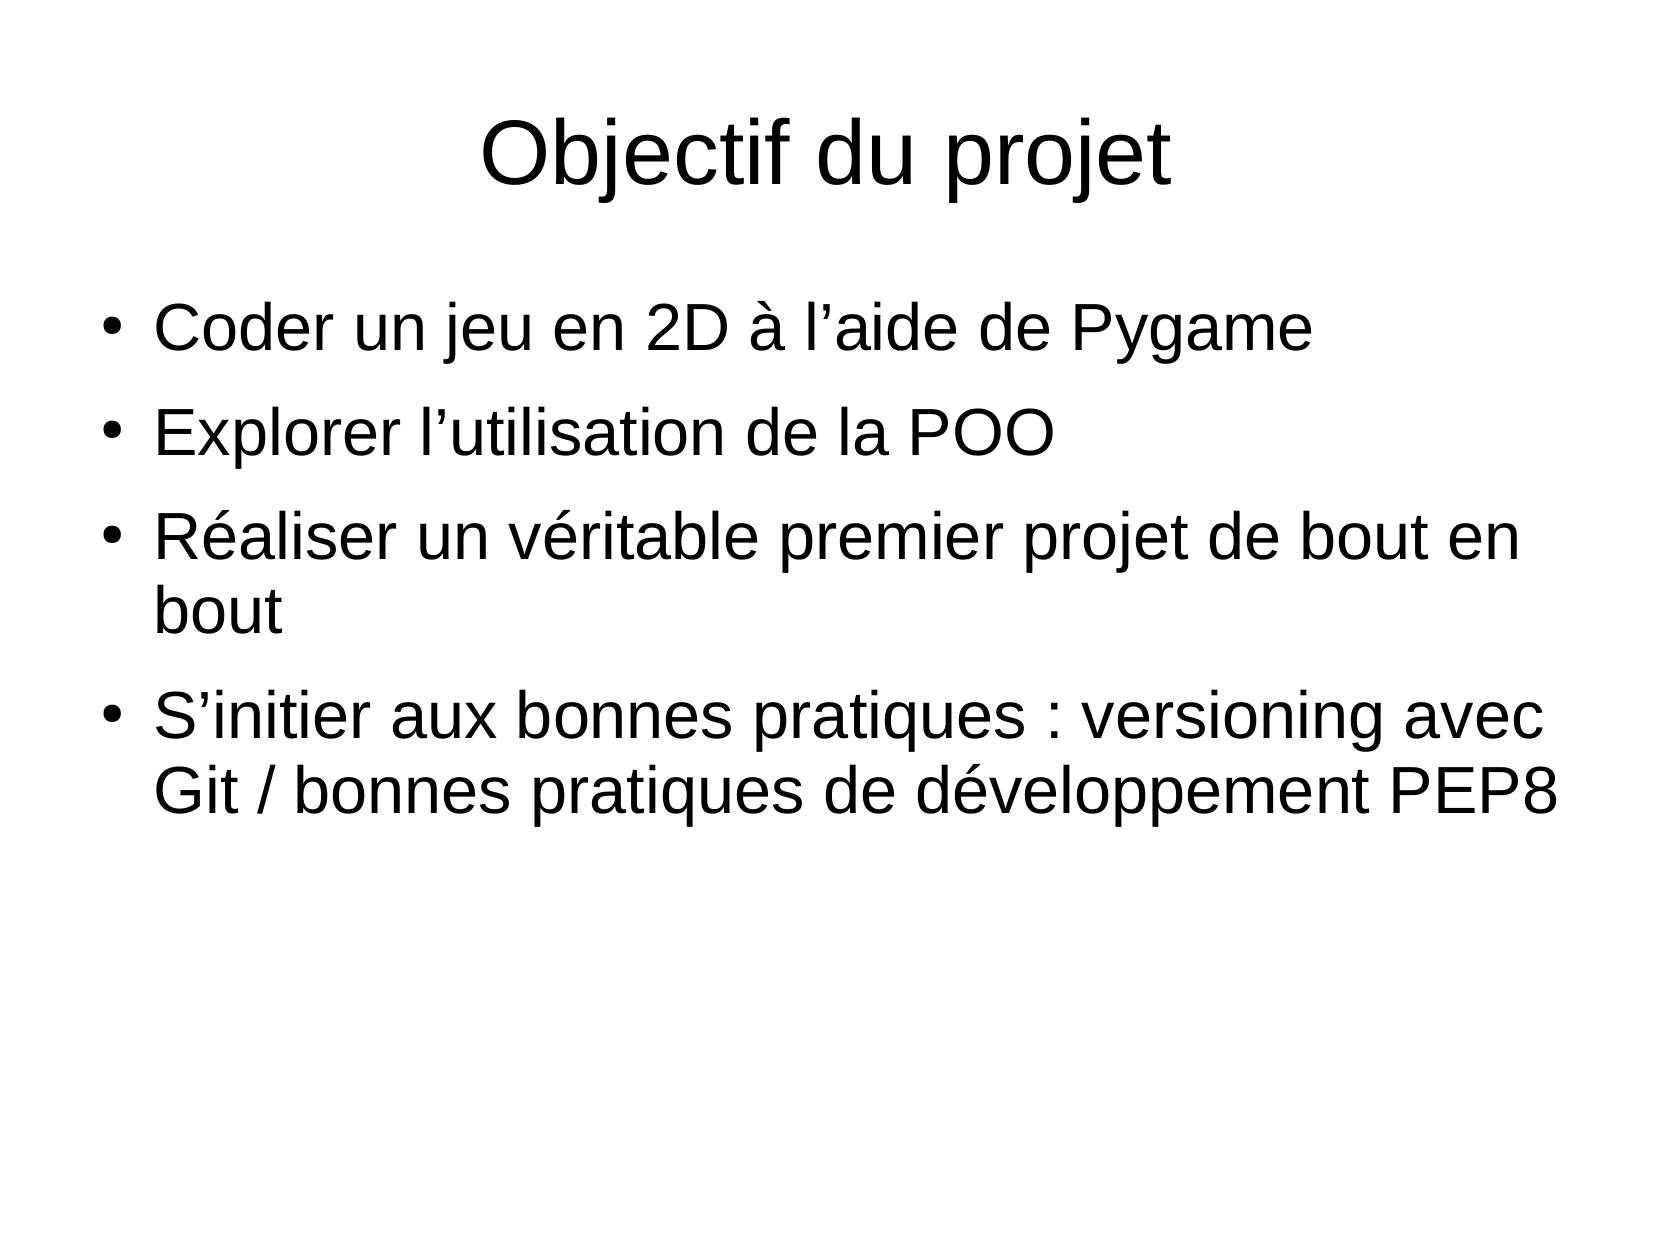

# Objectif du projet
Coder un jeu en 2D à l’aide de Pygame
Explorer l’utilisation de la POO
Réaliser un véritable premier projet de bout en bout
S’initier aux bonnes pratiques : versioning avec Git / bonnes pratiques de développement PEP8